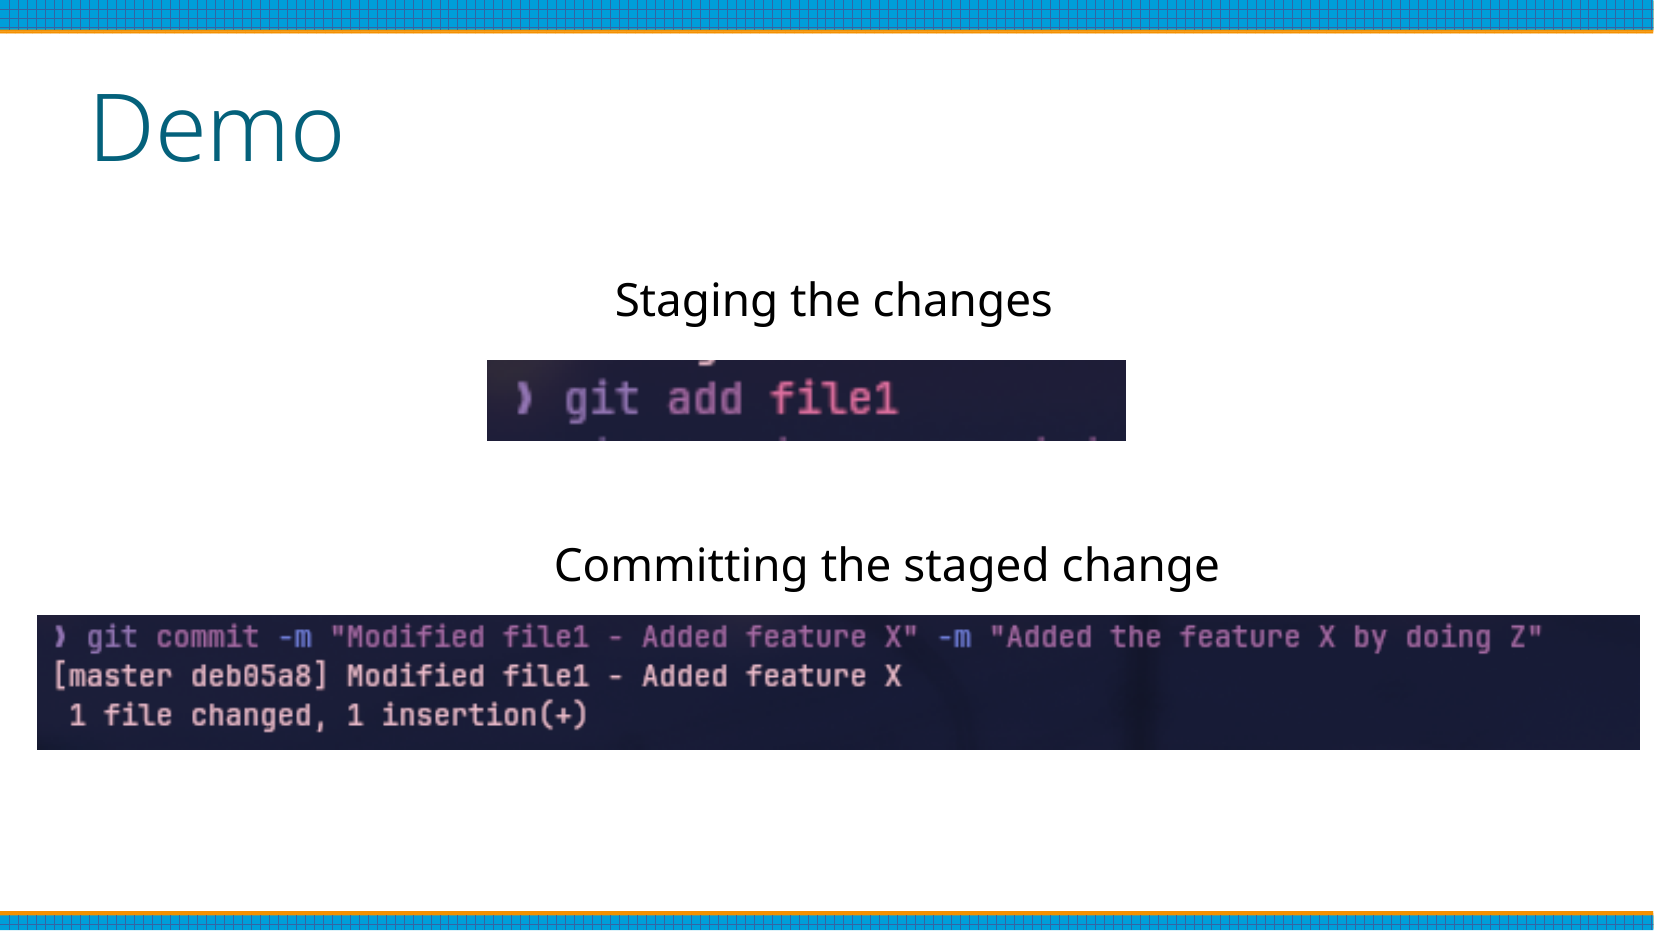

# Demo
Staging the changes
Committing the staged change